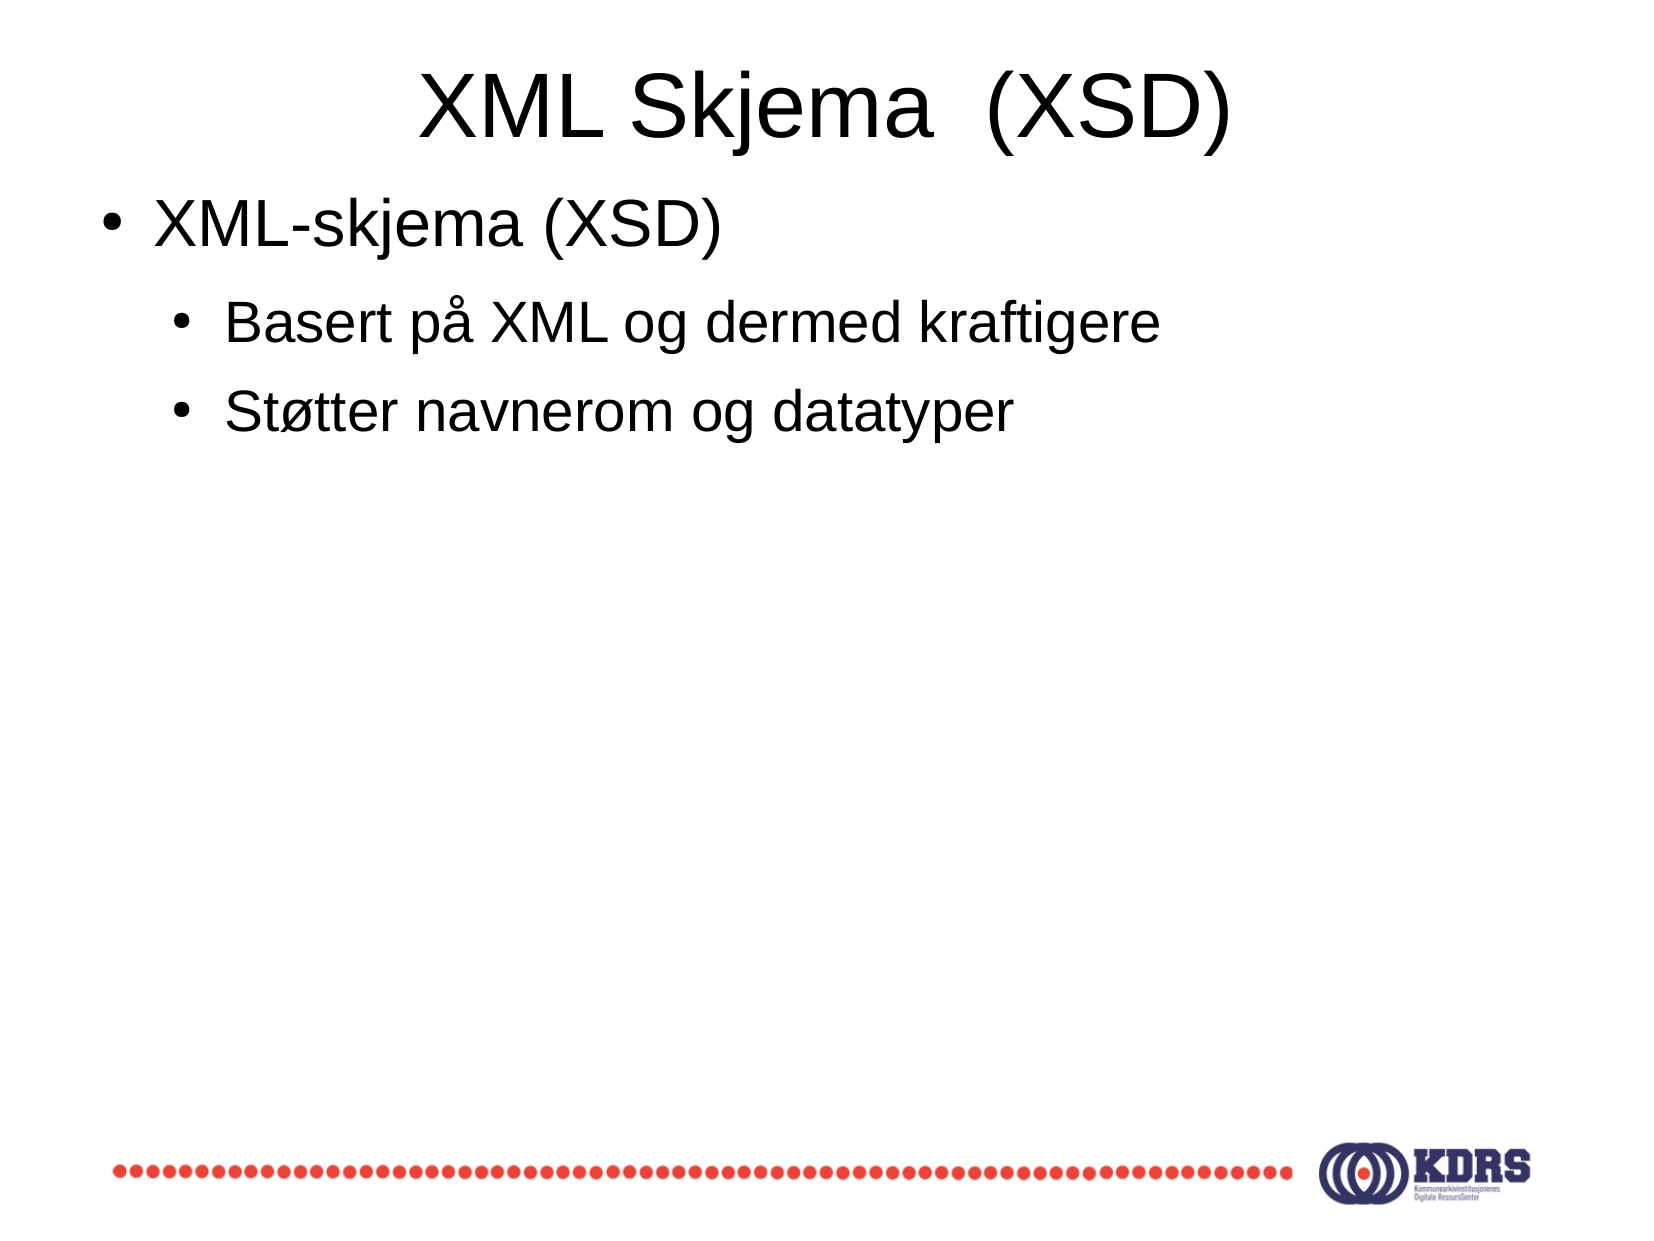

# XML Skjema (XSD)
XML-skjema (XSD)
Basert på XML og dermed kraftigere
Støtter navnerom og datatyper